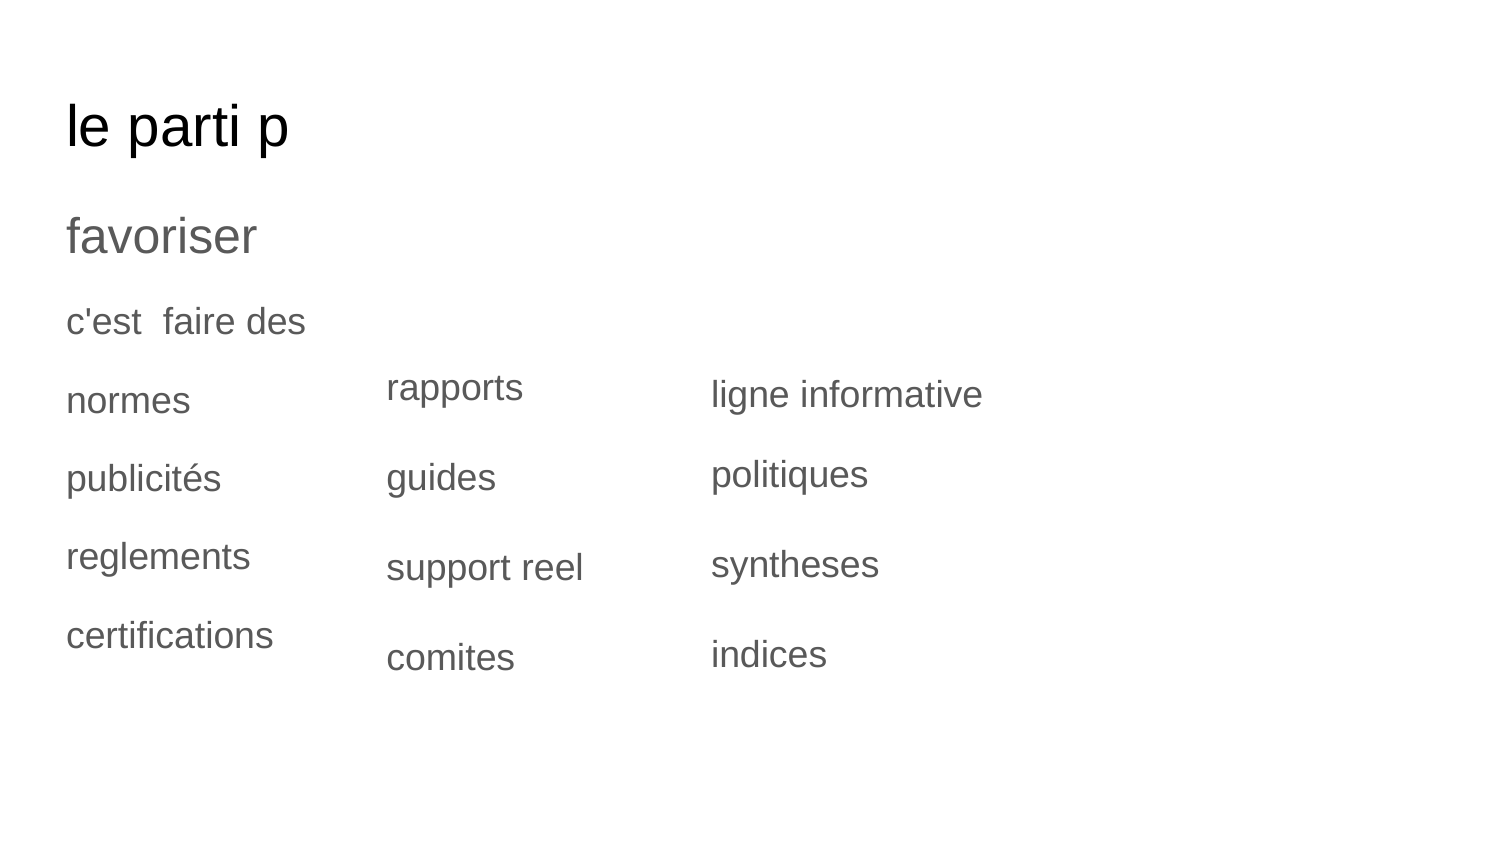

# le parti p
favoriser
c'est faire des
normes
publicités
reglements
certifications
rapports
guides
support reel
comites
ligne informative
politiques
syntheses
indices